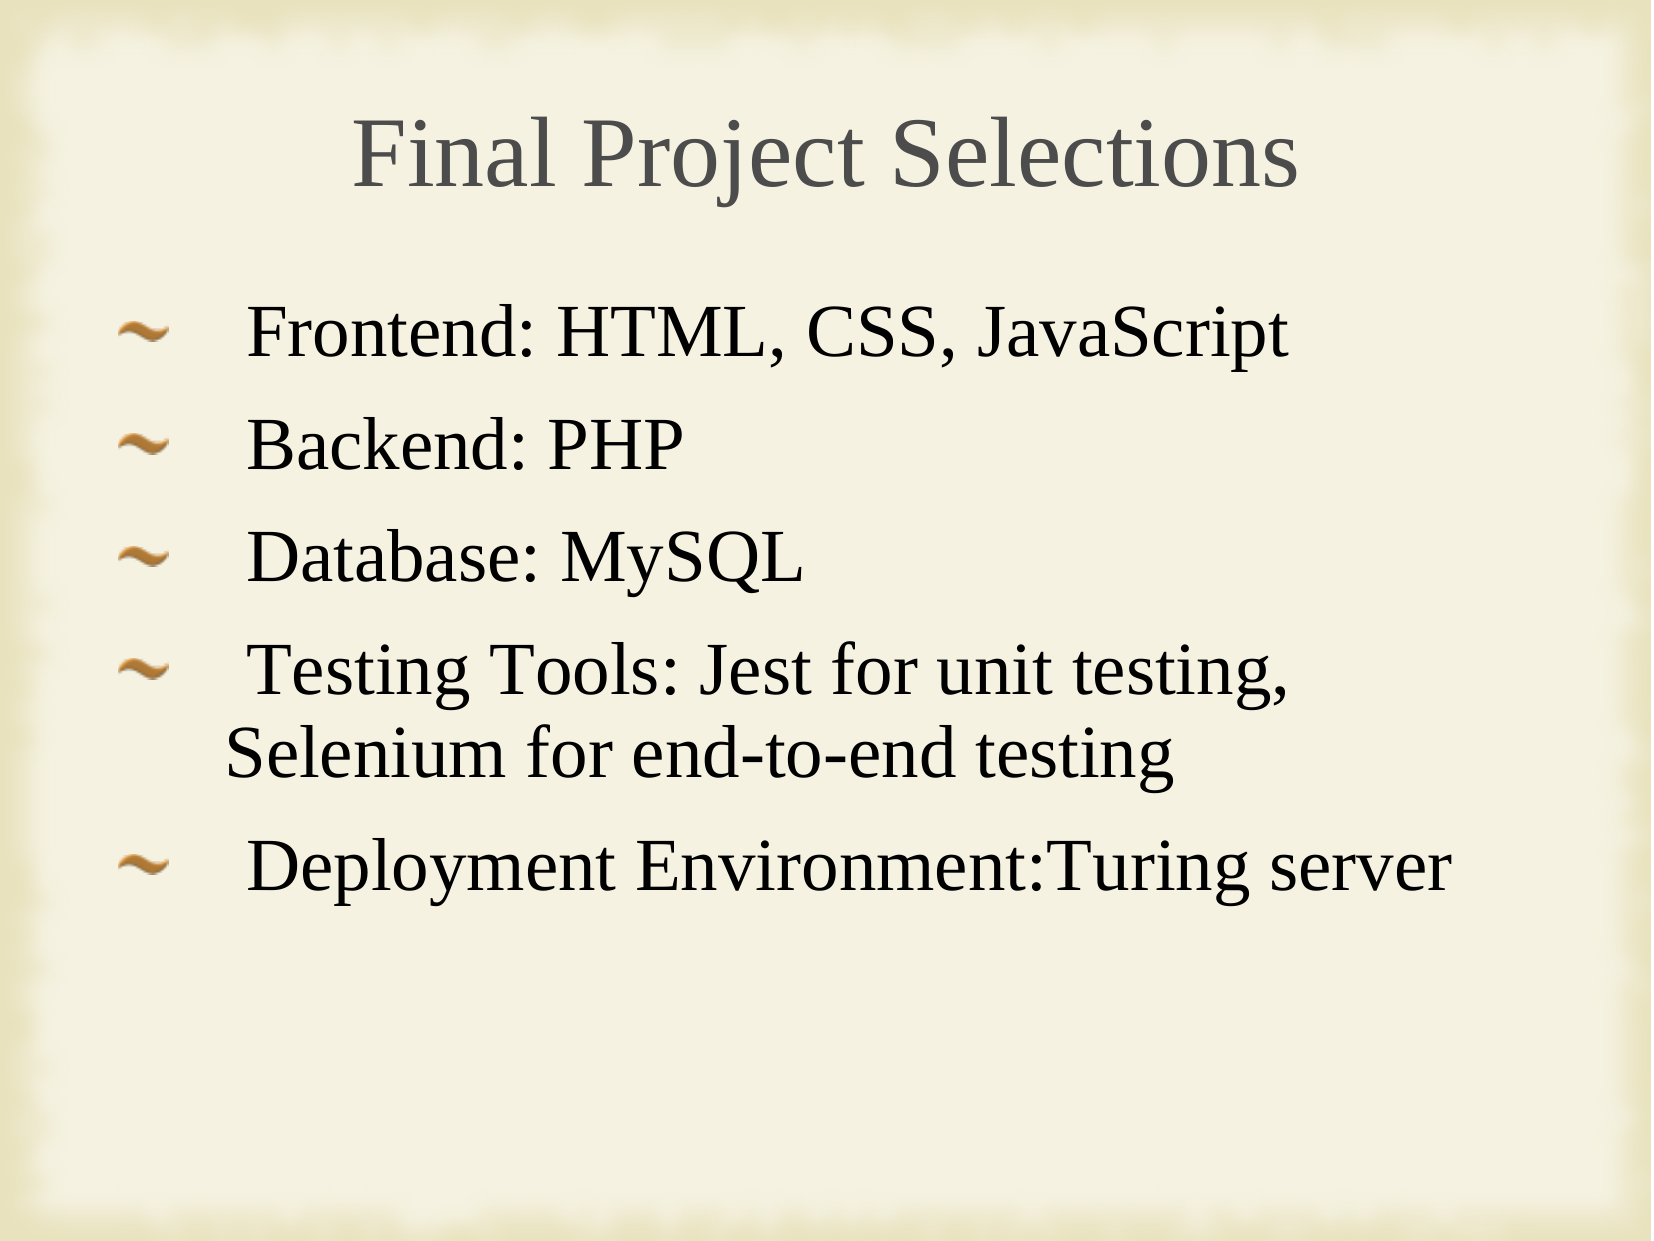

# Final Project Selections
 Frontend: HTML, CSS, JavaScript
 Backend: PHP
 Database: MySQL
 Testing Tools: Jest for unit testing, Selenium for end-to-end testing
 Deployment Environment:Turing server